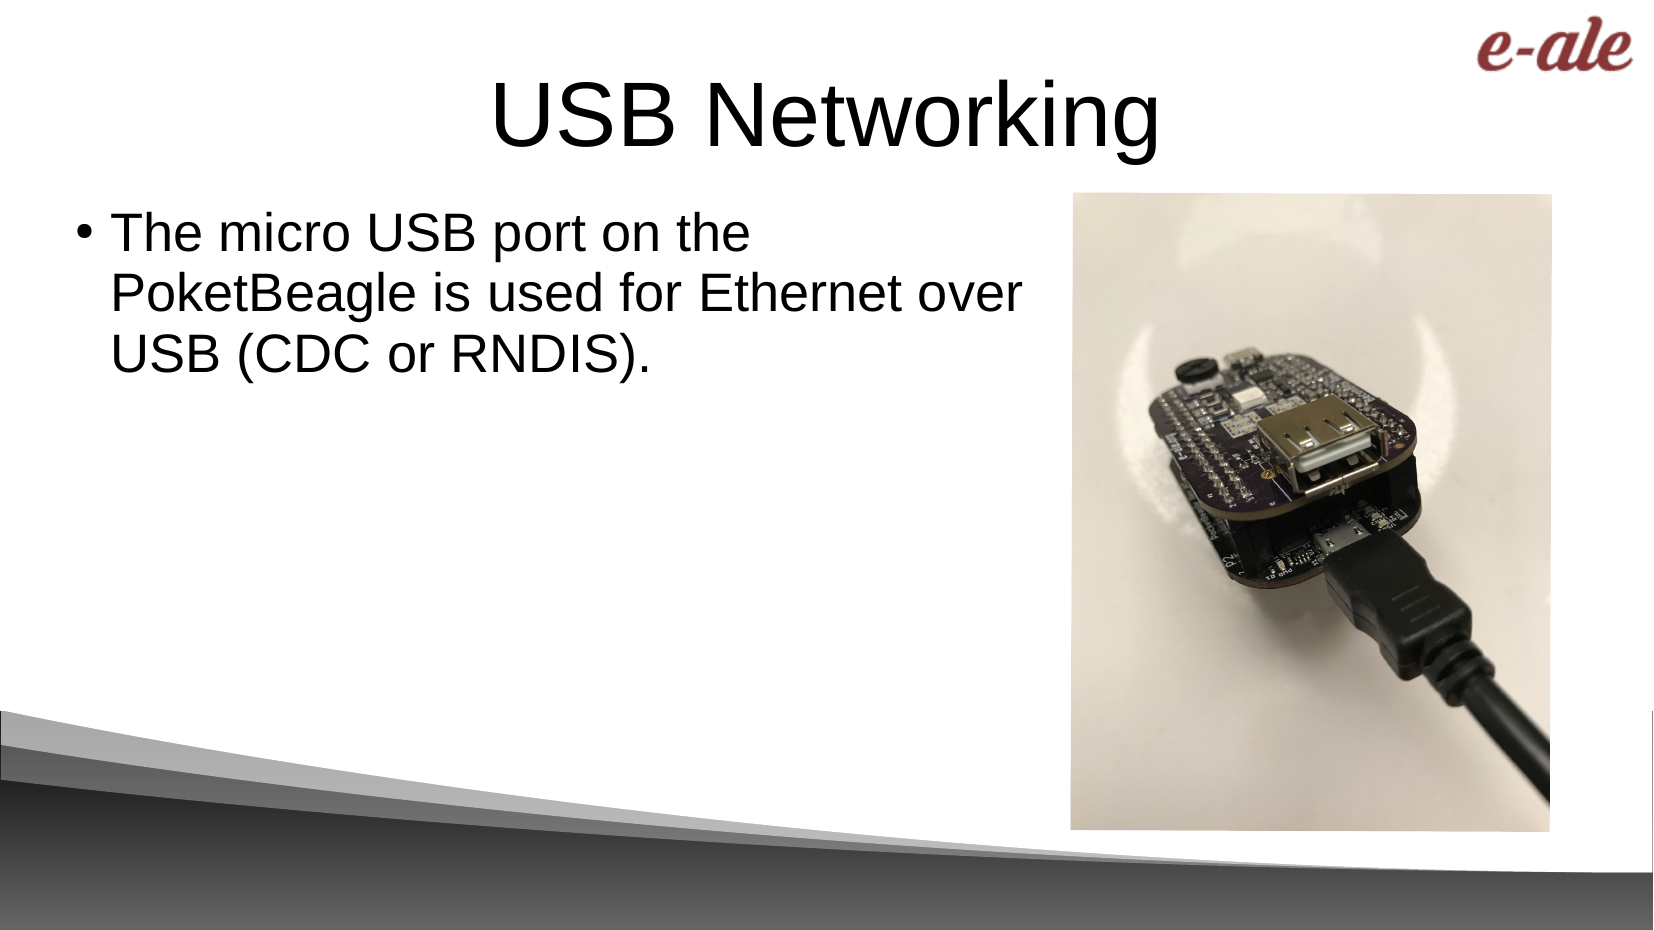

# USB Networking
The micro USB port on the PoketBeagle is used for Ethernet over USB (CDC or RNDIS).